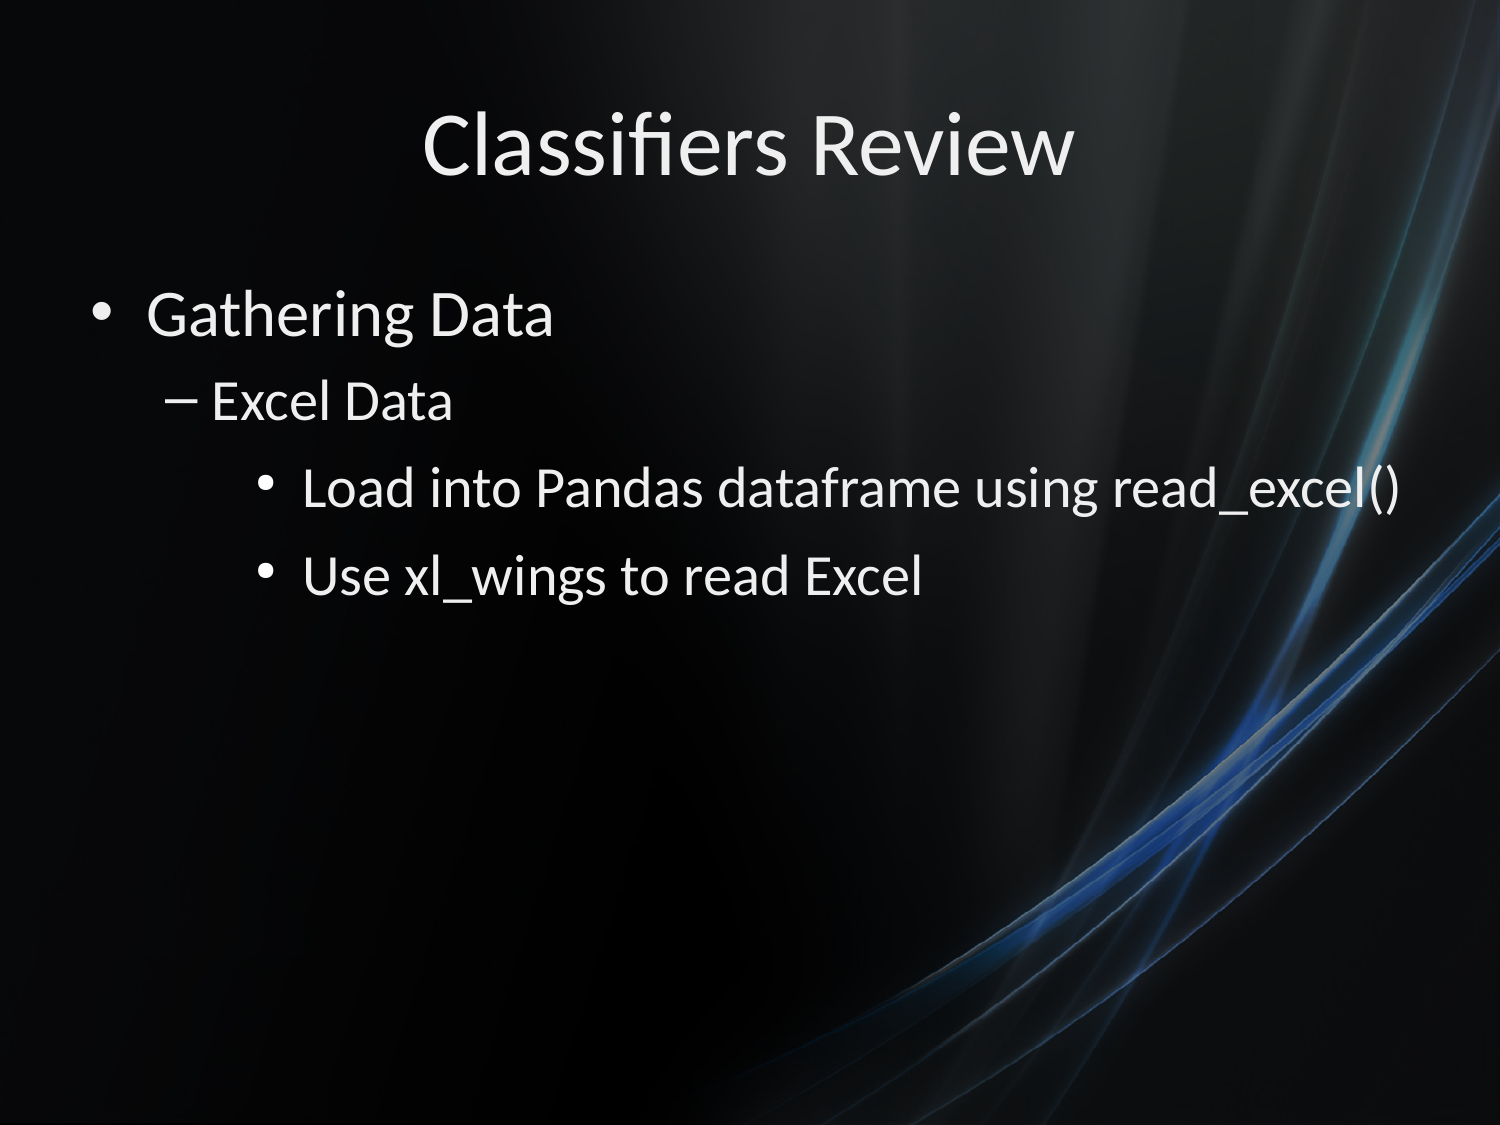

# Classifiers Review
Gathering Data
Excel Data
Load into Pandas dataframe using read_excel()
Use xl_wings to read Excel